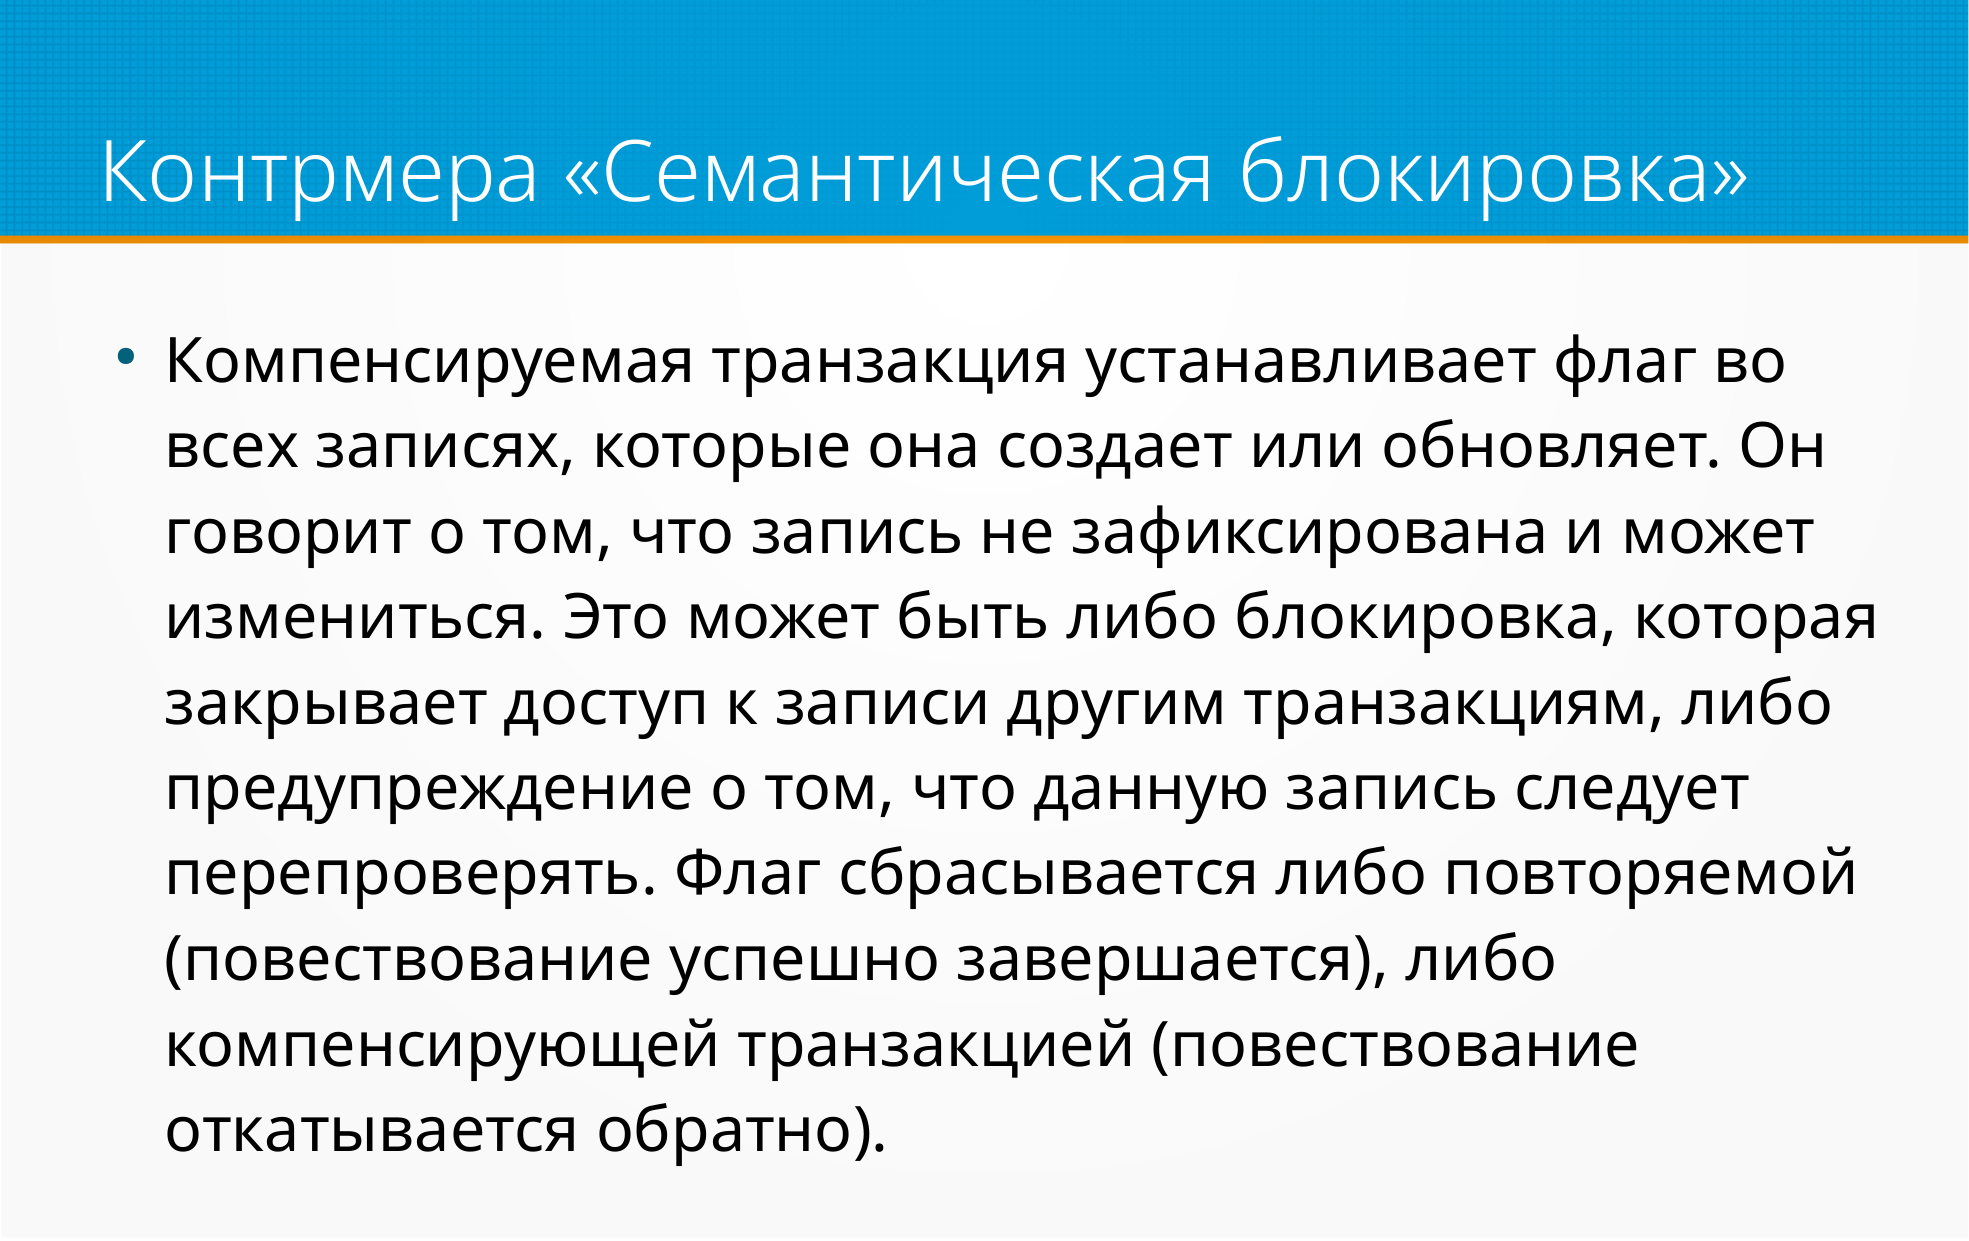

# Контрмера «Семантическая блокировка»
Компенсируемая транзакция устанавливает флаг во всех записях, которые она создает или обновляет. Он говорит о том, что запись не зафиксирована и может измениться. Это может быть либо блокировка, которая закрывает доступ к записи другим транзакциям, либо предупреждение о том, что данную запись следует перепроверять. Флаг сбрасывается либо повторяемой (повествование успешно завершается), либо компенсирующей транзакцией (повествование откатывается обратно).